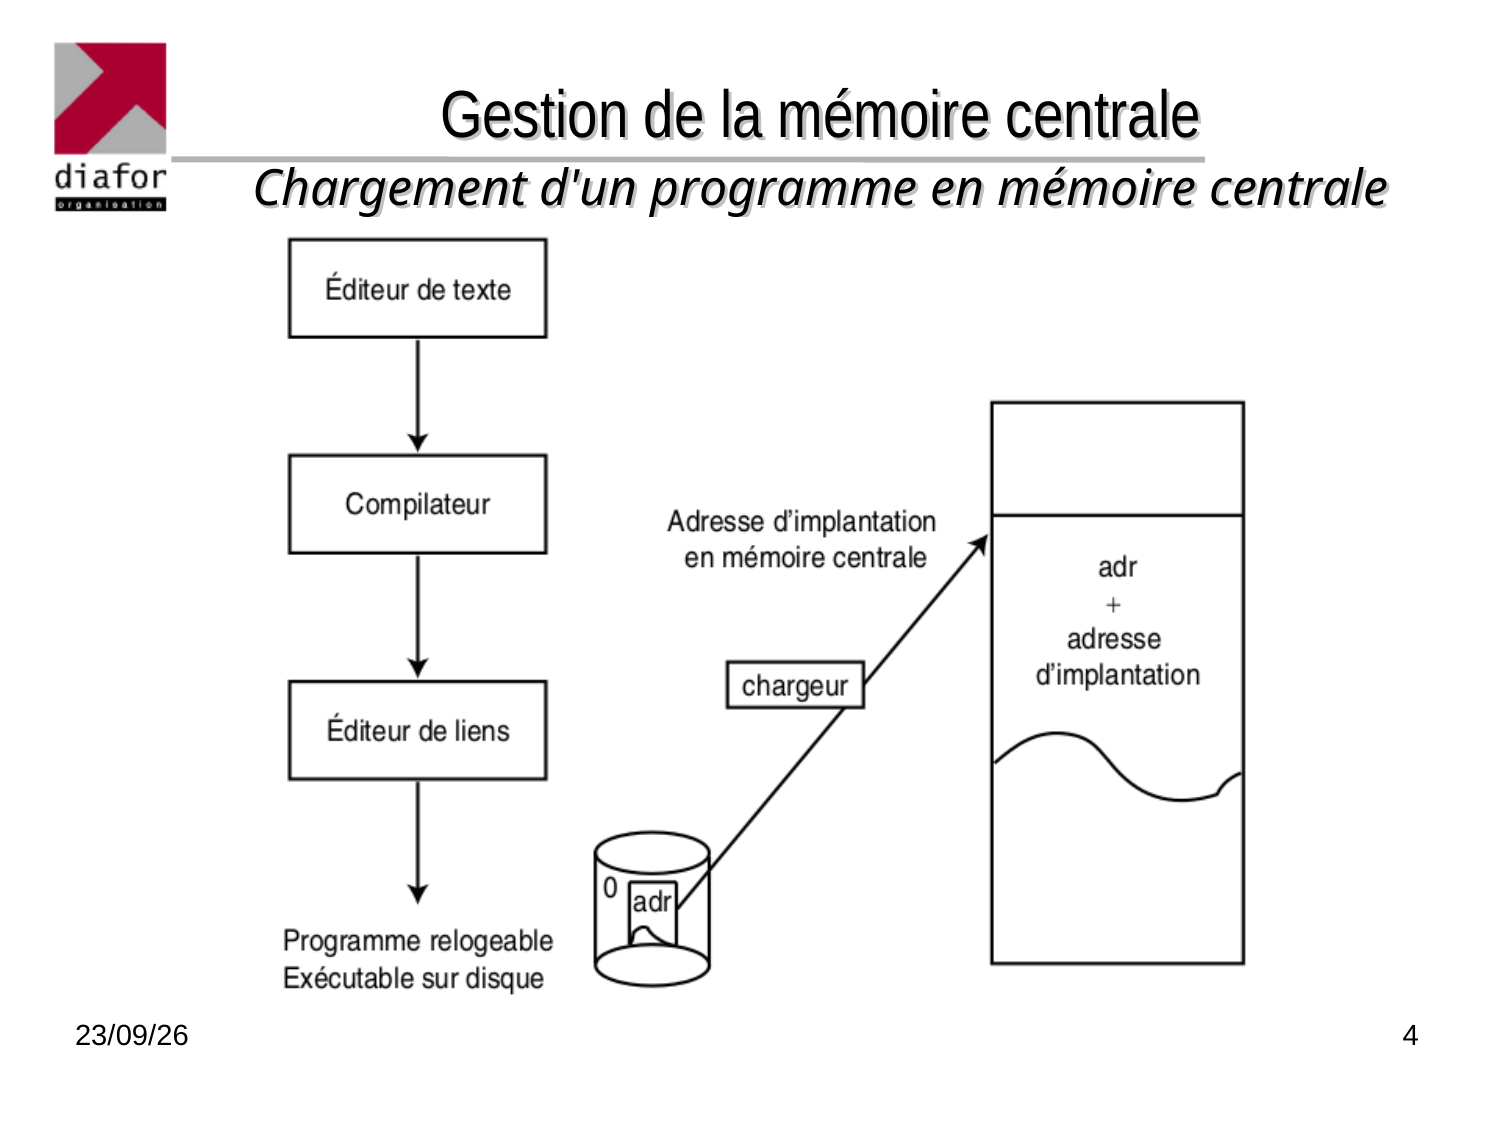

# Gestion de la mémoire centrale Chargement d'un programme en mémoire centrale
4